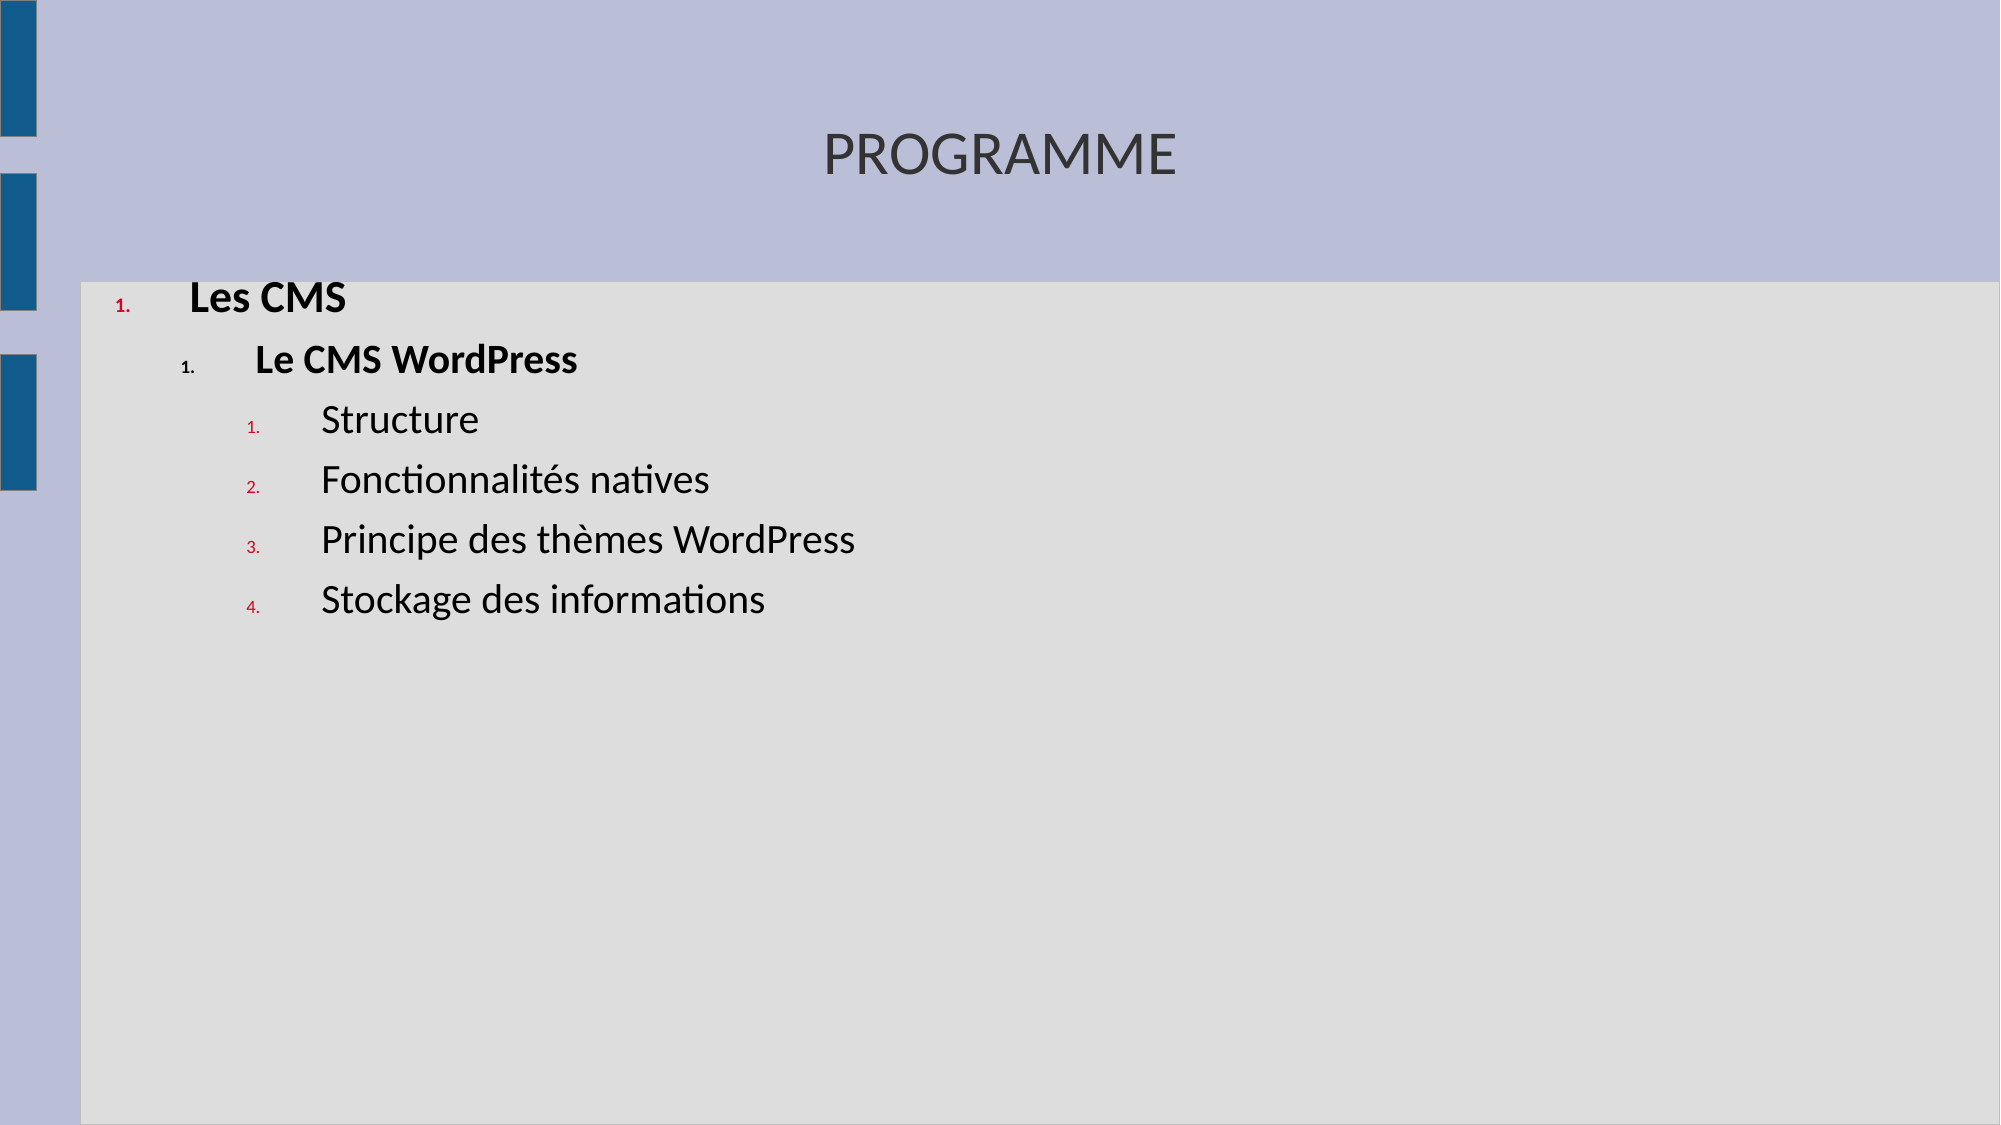

# PROGRAMME
Les CMS
Le CMS WordPress
Structure
Fonctionnalités natives
Principe des thèmes WordPress
Stockage des informations